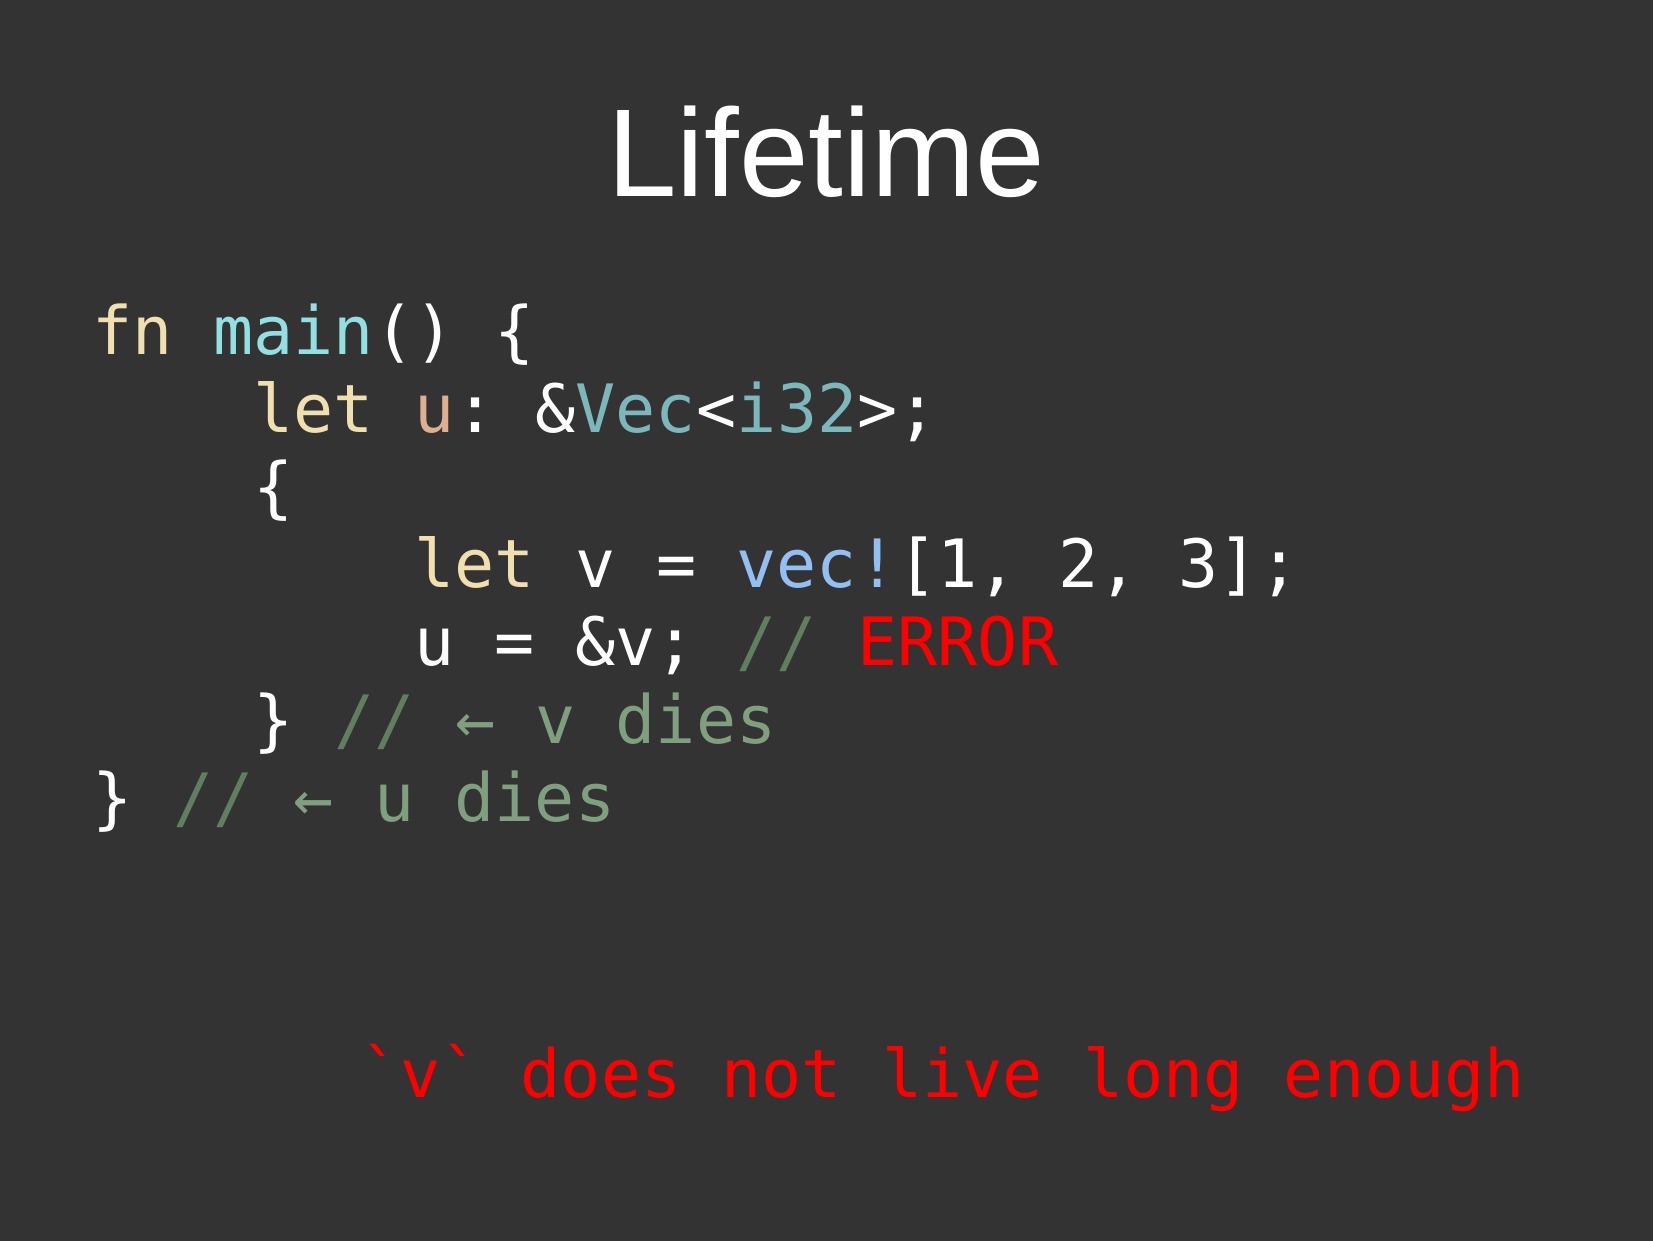

# Lifetime
fn main() {
 let u: &Vec<i32>;
 {
 let v = vec![1, 2, 3];
 u = &v; // ERROR
 } // ← v dies
} // ← u dies
`v` does not live long enough